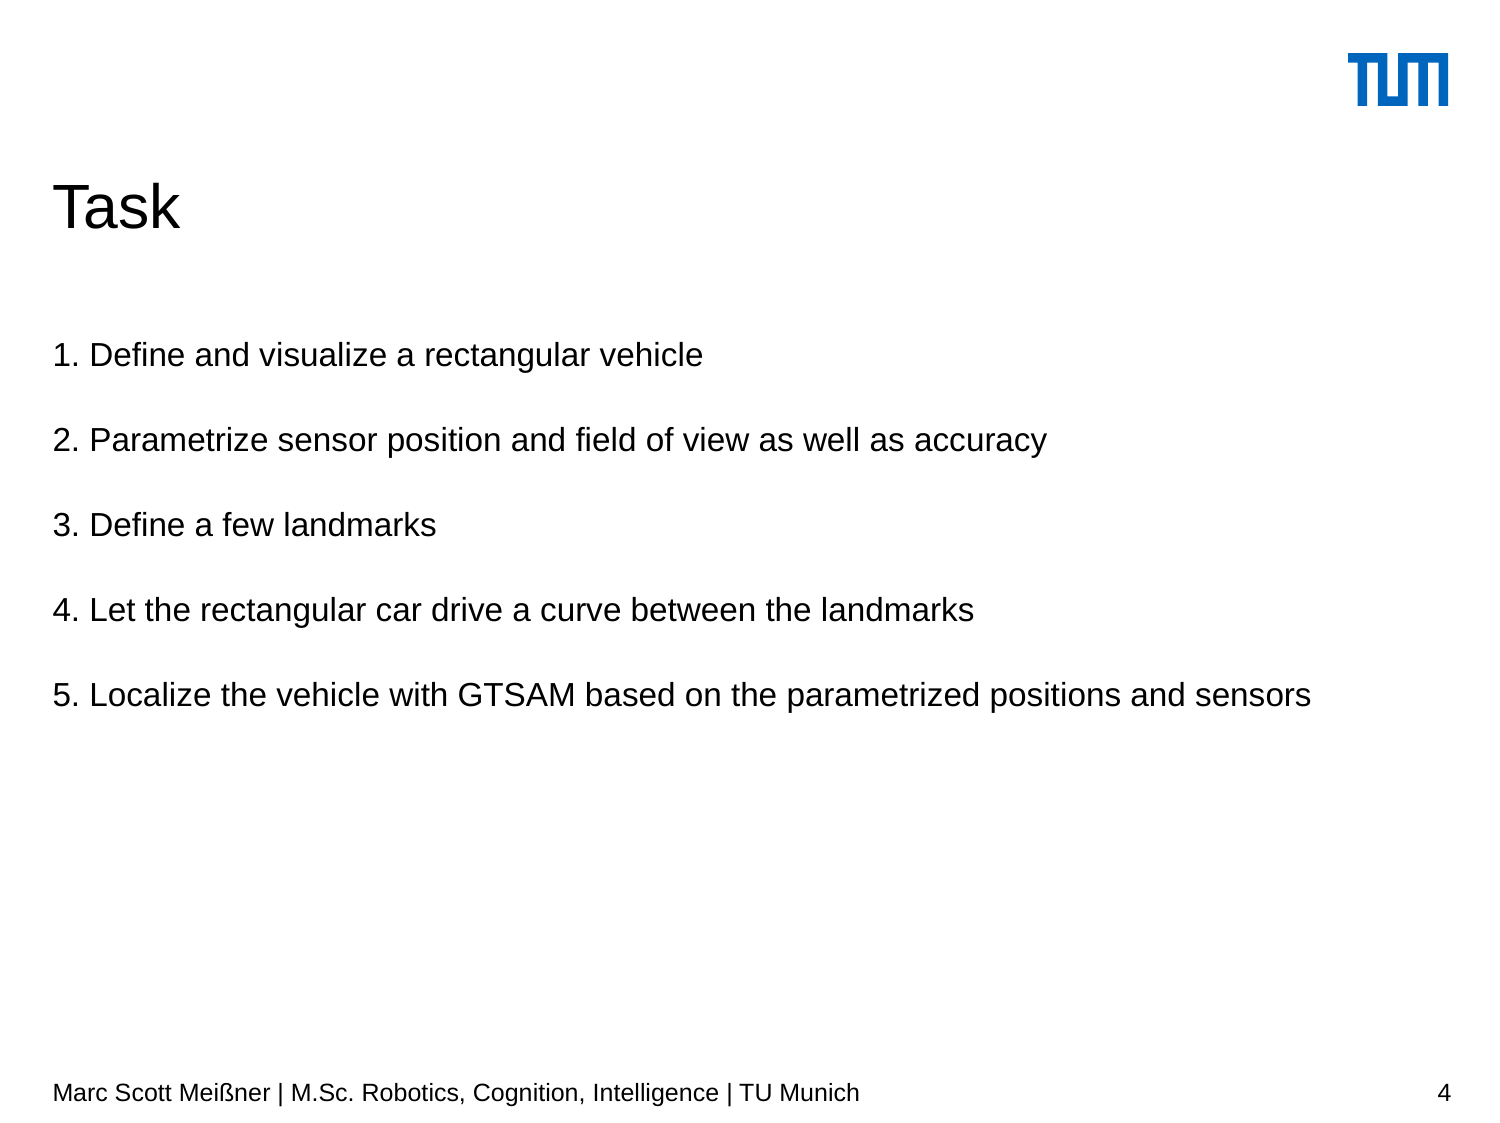

# Task
1. Define and visualize a rectangular vehicle
2. Parametrize sensor position and field of view as well as accuracy
3. Define a few landmarks
4. Let the rectangular car drive a curve between the landmarks
5. Localize the vehicle with GTSAM based on the parametrized positions and sensors
Marc Scott Meißner | M.Sc. Robotics, Cognition, Intelligence | TU Munich
4